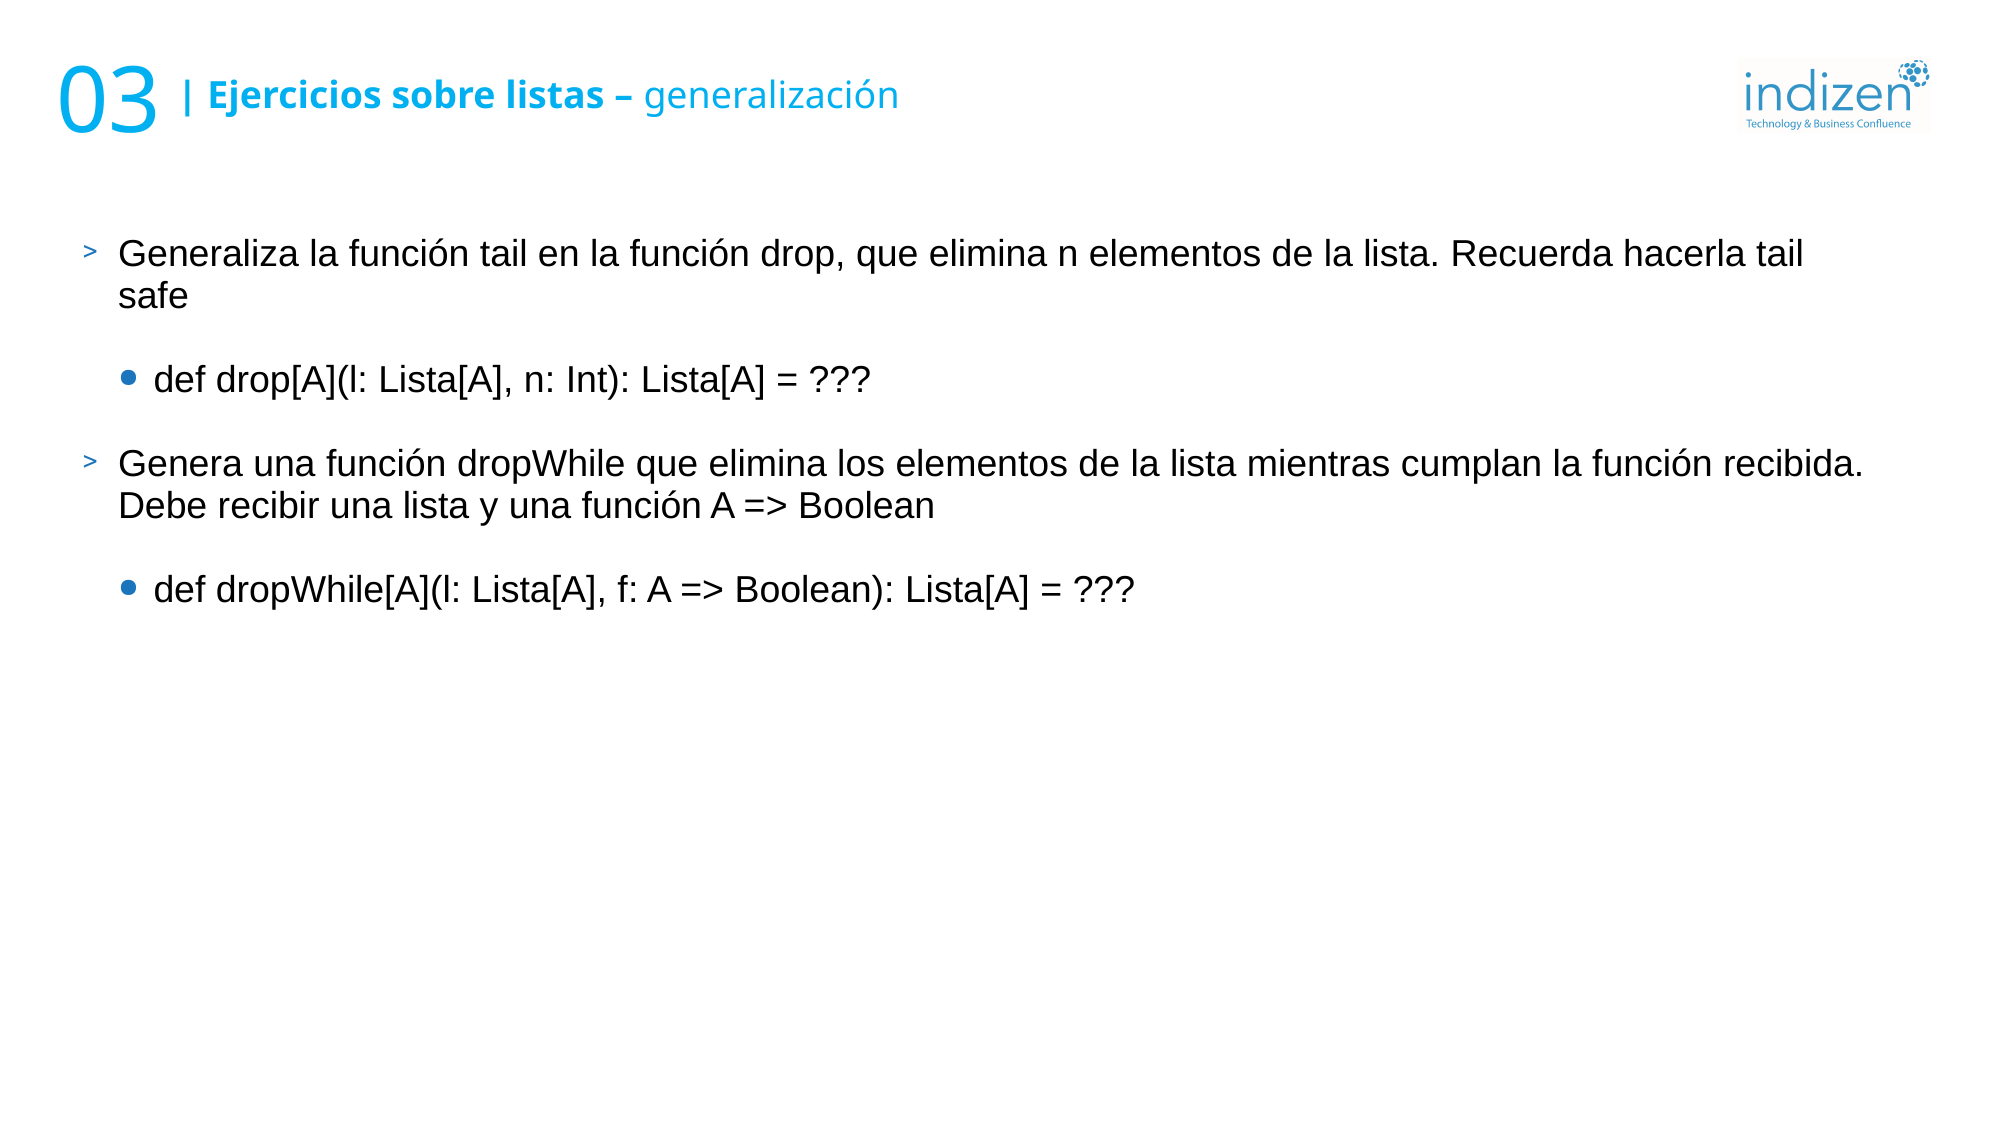

03
| Ejercicios sobre listas – generalización
Generaliza la función tail en la función drop, que elimina n elementos de la lista. Recuerda hacerla tail safe
def drop[A](l: Lista[A], n: Int): Lista[A] = ???
Genera una función dropWhile que elimina los elementos de la lista mientras cumplan la función recibida. Debe recibir una lista y una función A => Boolean
def dropWhile[A](l: Lista[A], f: A => Boolean): Lista[A] = ???